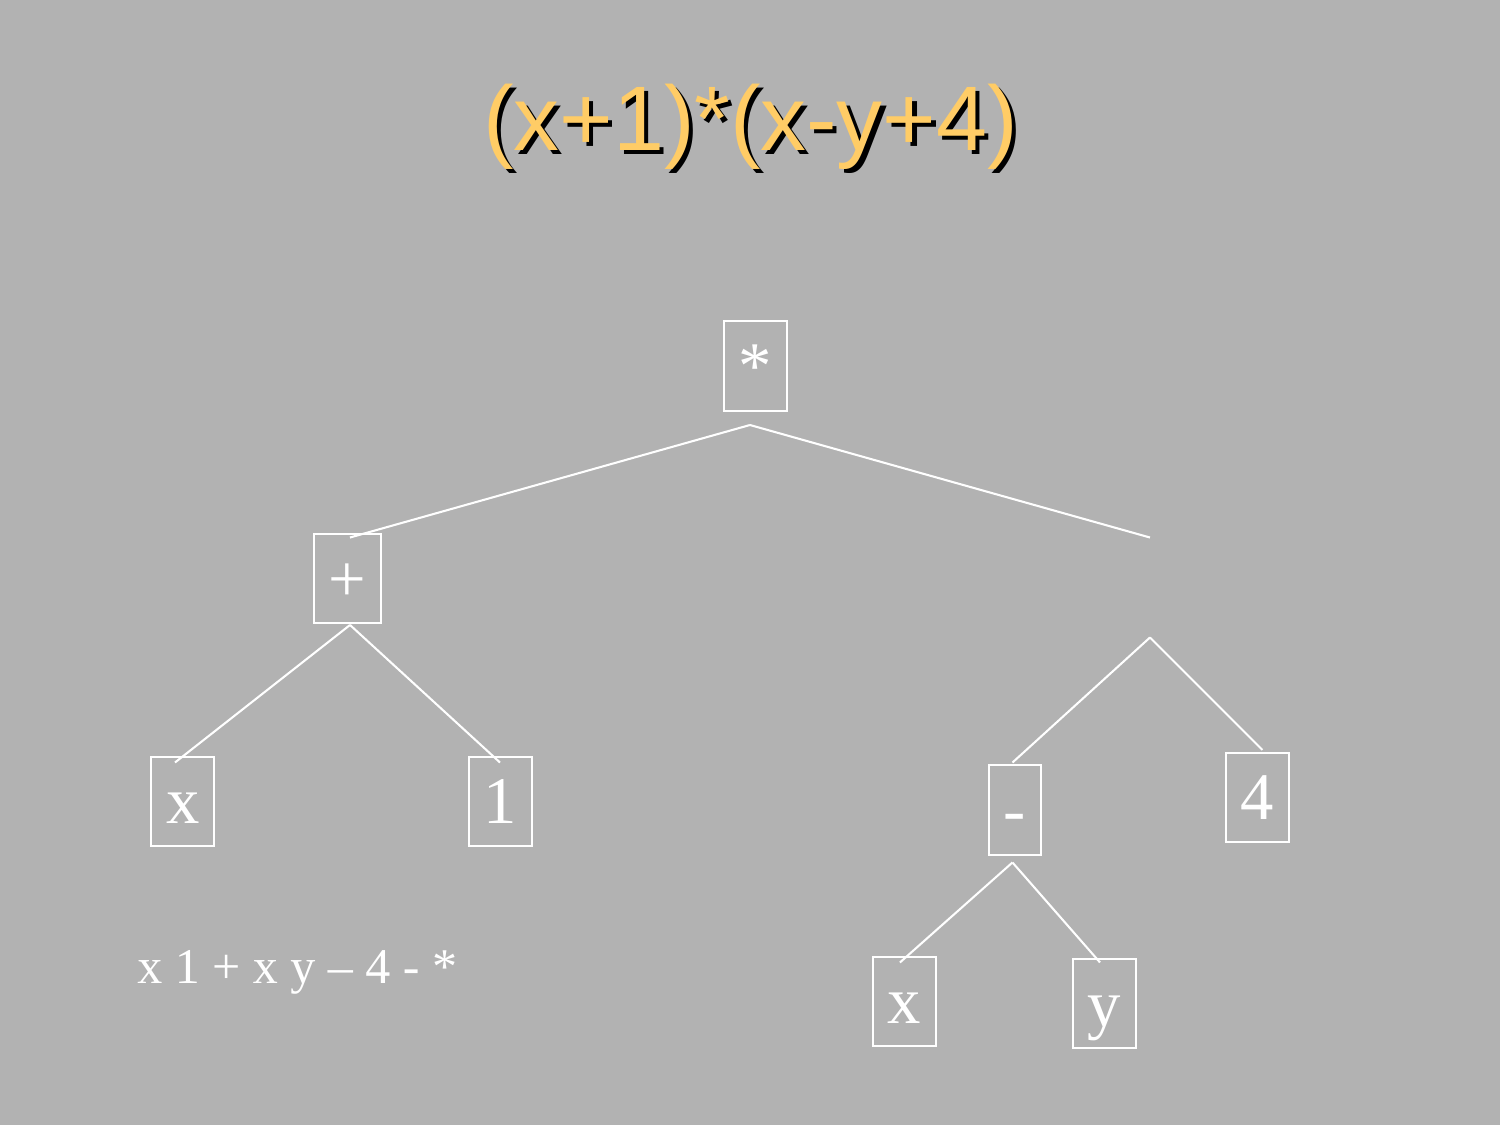

# (x+1)*(x-y+4)
*
+
4
-
x
1
x 1 + x y – 4 - *
x
y